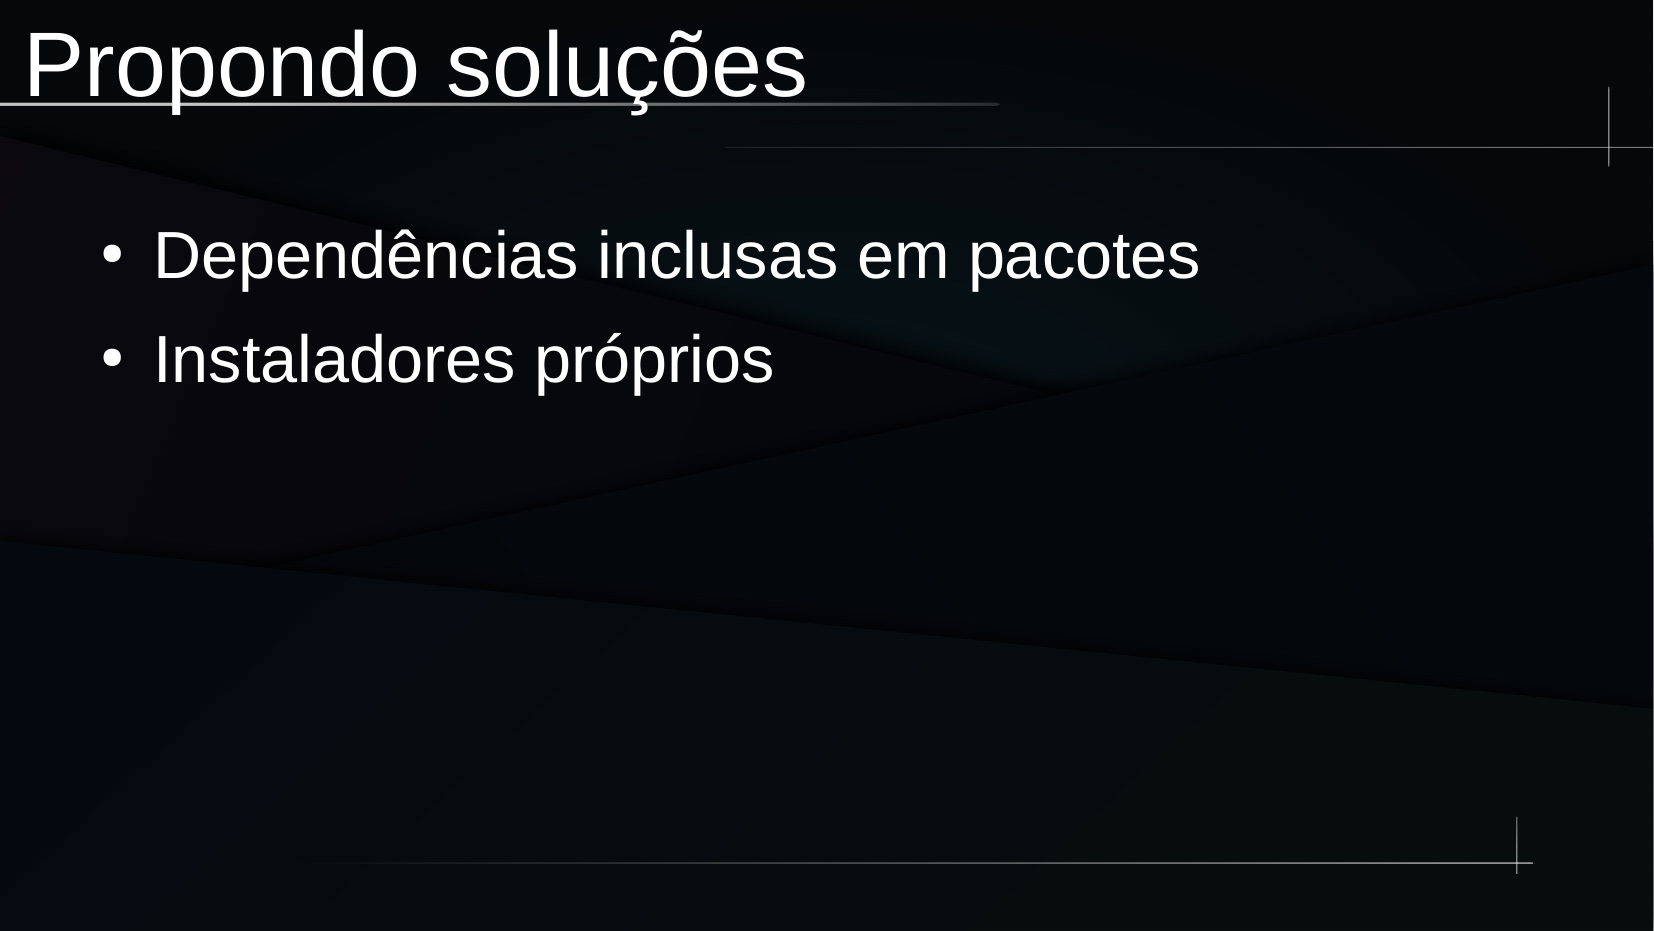

# Propondo soluções
Dependências inclusas em pacotes
Instaladores próprios